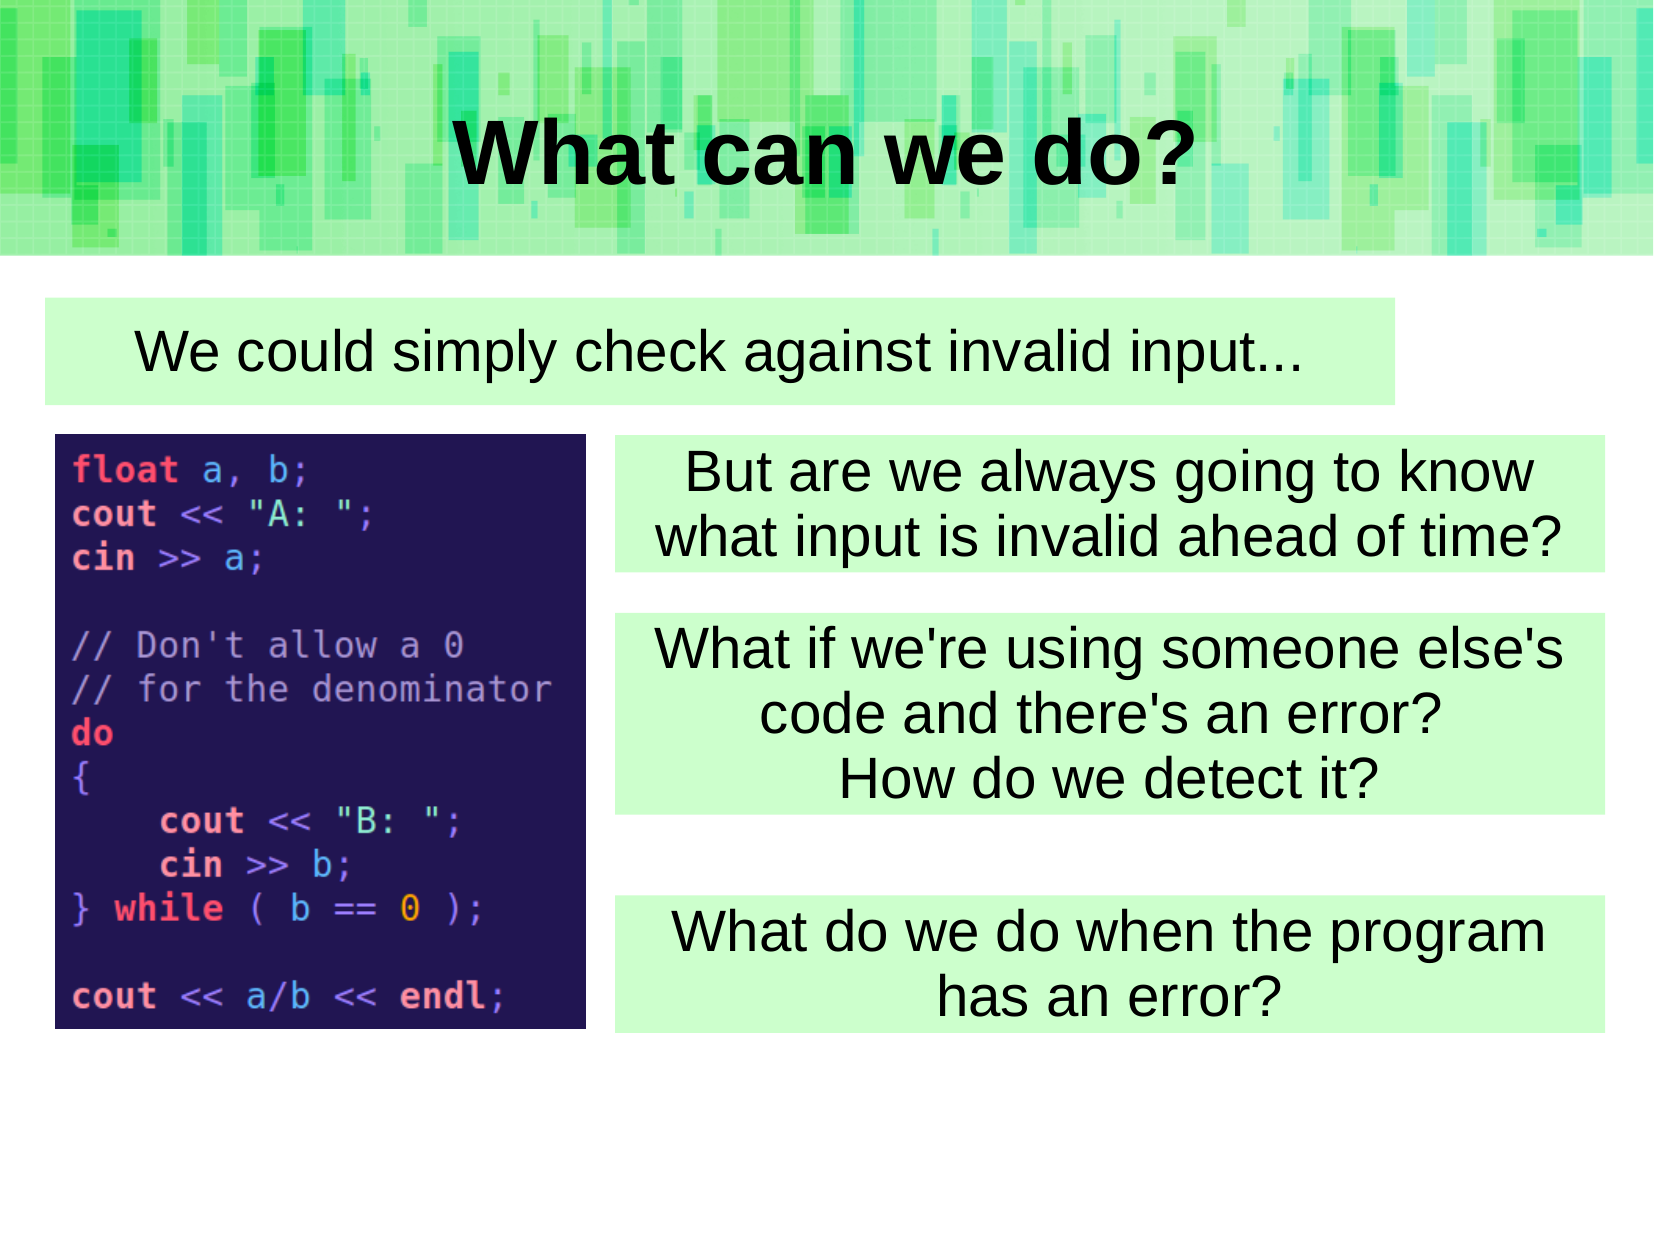

# What can we do?
We could simply check against invalid input...
But are we always going to know what input is invalid ahead of time?
What if we're using someone else's code and there's an error?
How do we detect it?
What do we do when the program has an error?